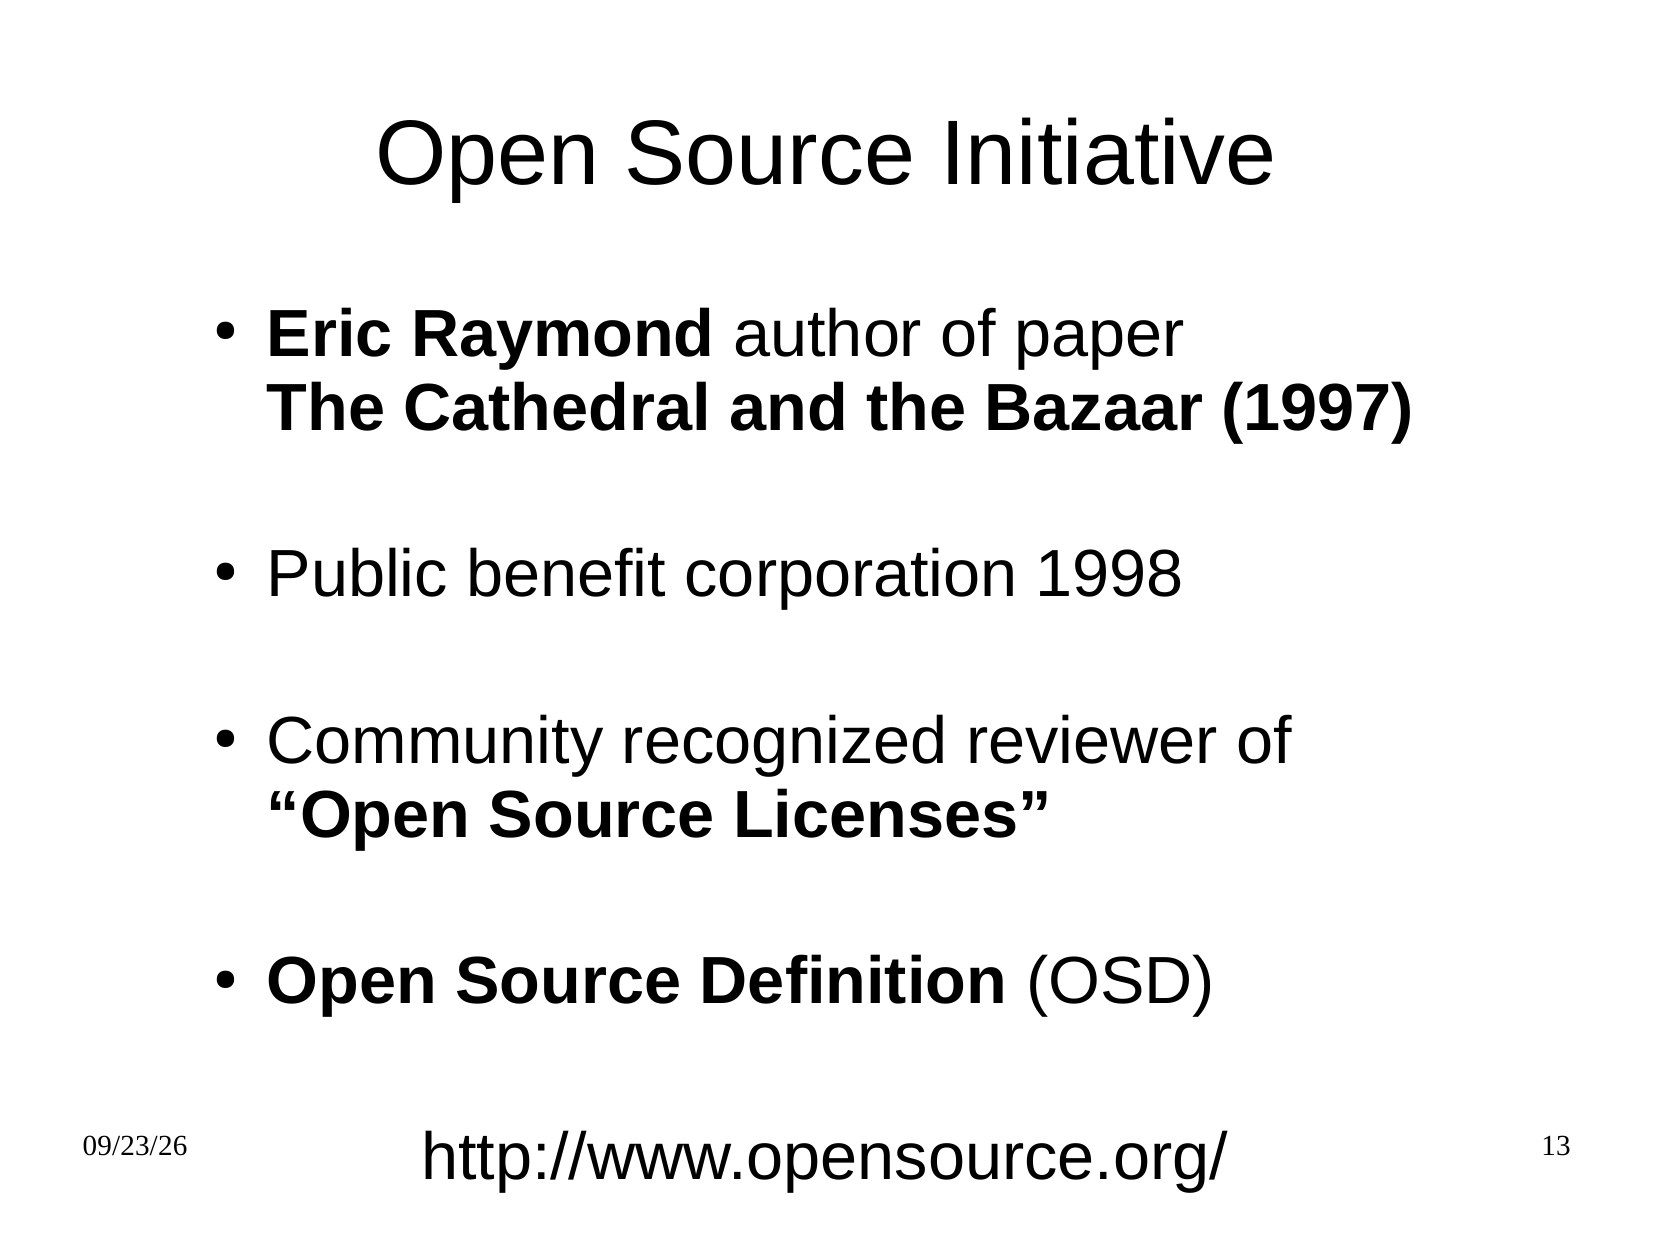

# Open Source Initiative
Eric Raymond author of paper
The Cathedral and the Bazaar (1997)
Public benefit corporation 1998
Community recognized reviewer of
“Open Source Licenses”
Open Source Definition (OSD)
http://www.opensource.org/
13